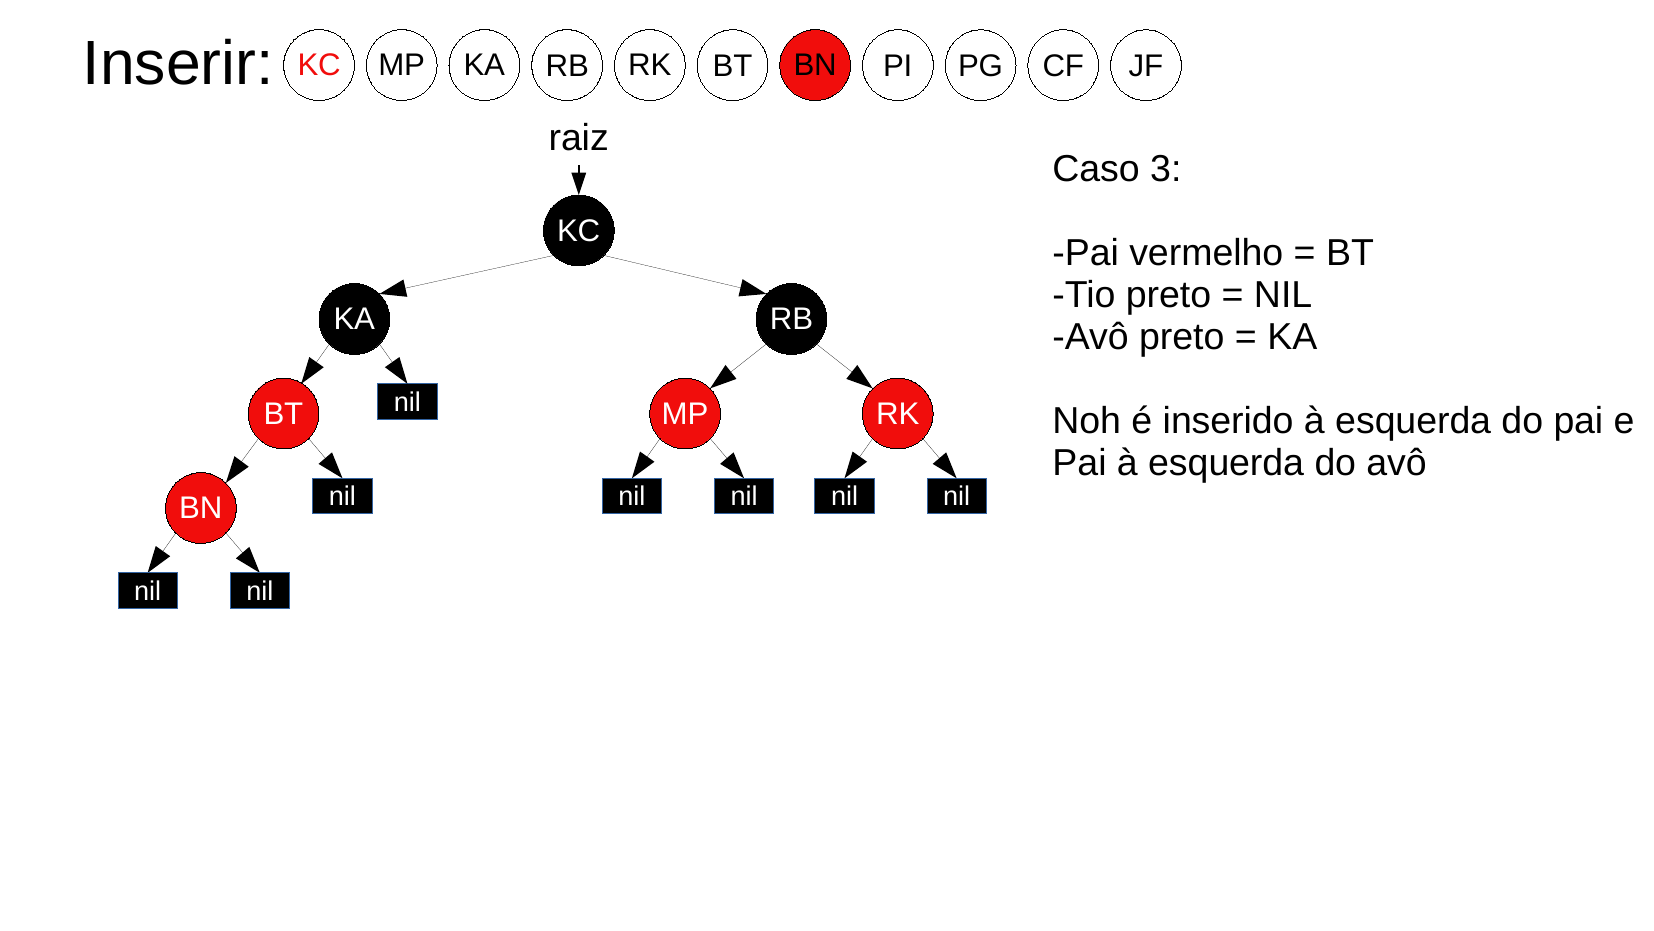

# Inserir:
KC
KC
MP
LAT
KA
LAT
RK
BN
RB
BT
PI
CF
PG
JF
raiz
Caso 3:
-Pai vermelho = BT
-Tio preto = NIL
-Avô preto = KA
Noh é inserido à esquerda do pai e
Pai à esquerda do avô
KC
KA
RB
BT
MP
RK
nil
BN
nil
nil
nil
nil
nil
nil
nil